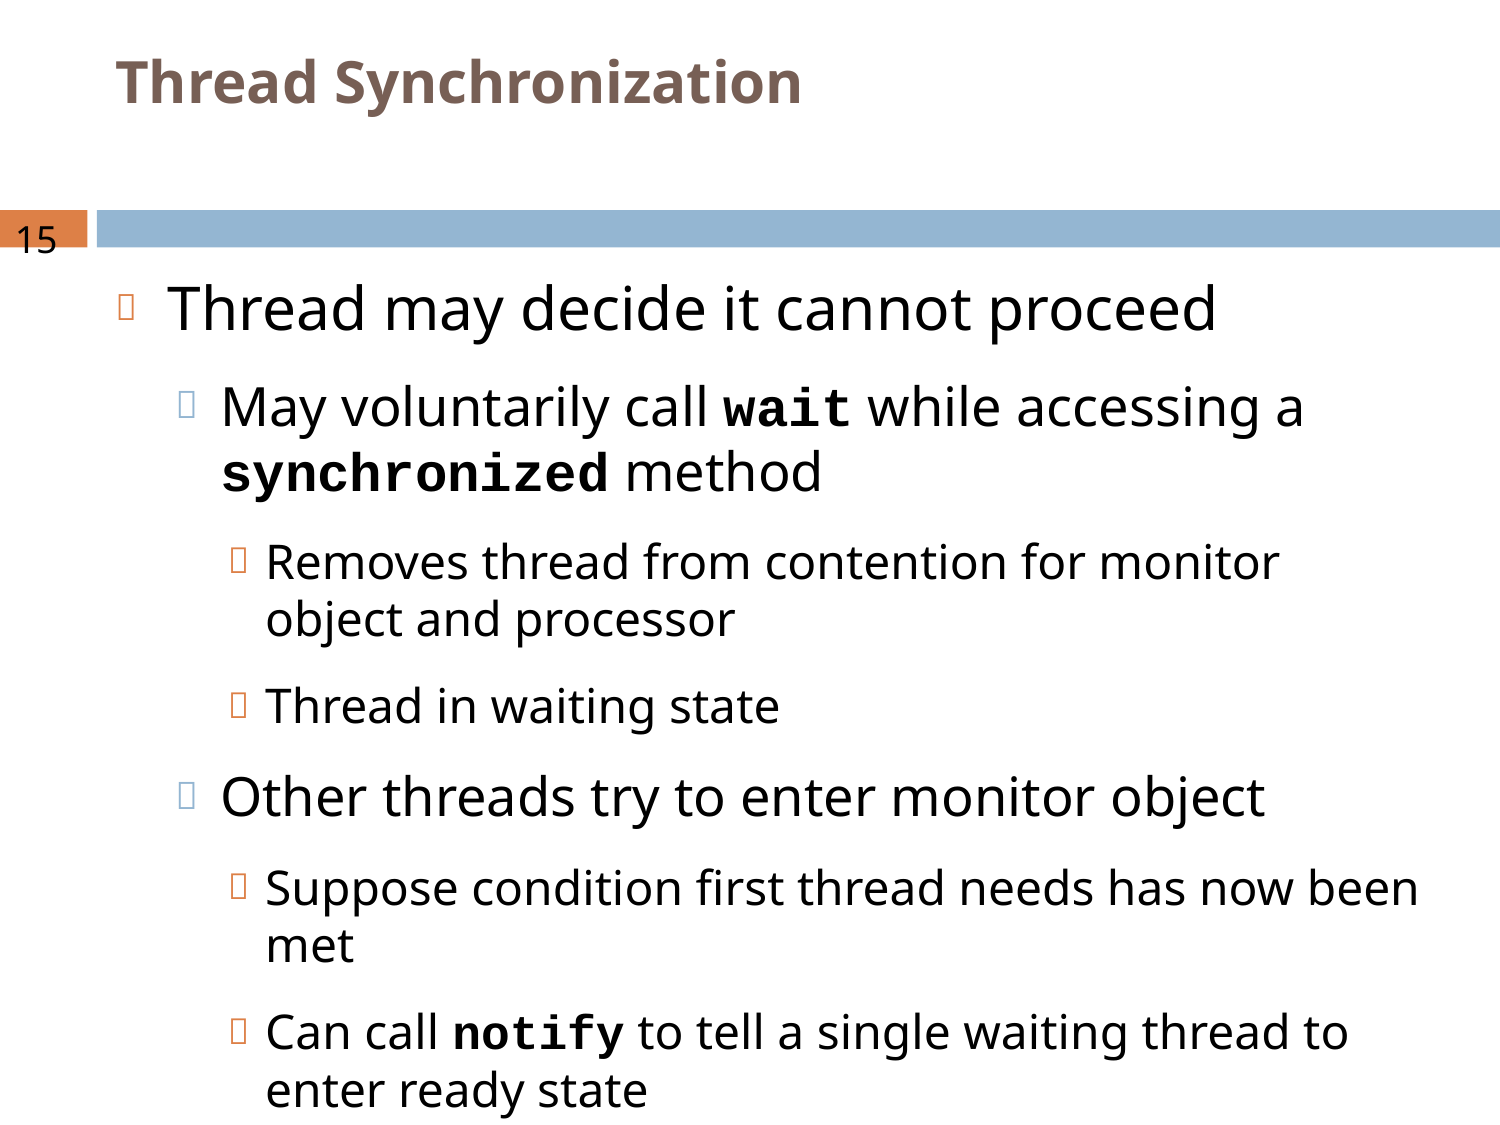

# Thread Synchronization
Thread may decide it cannot proceed
May voluntarily call wait while accessing a synchronized method
Removes thread from contention for monitor object and processor
Thread in waiting state
Other threads try to enter monitor object
Suppose condition first thread needs has now been met
Can call notify to tell a single waiting thread to enter ready state
notifyAll - tells all waiting threads to enter ready state